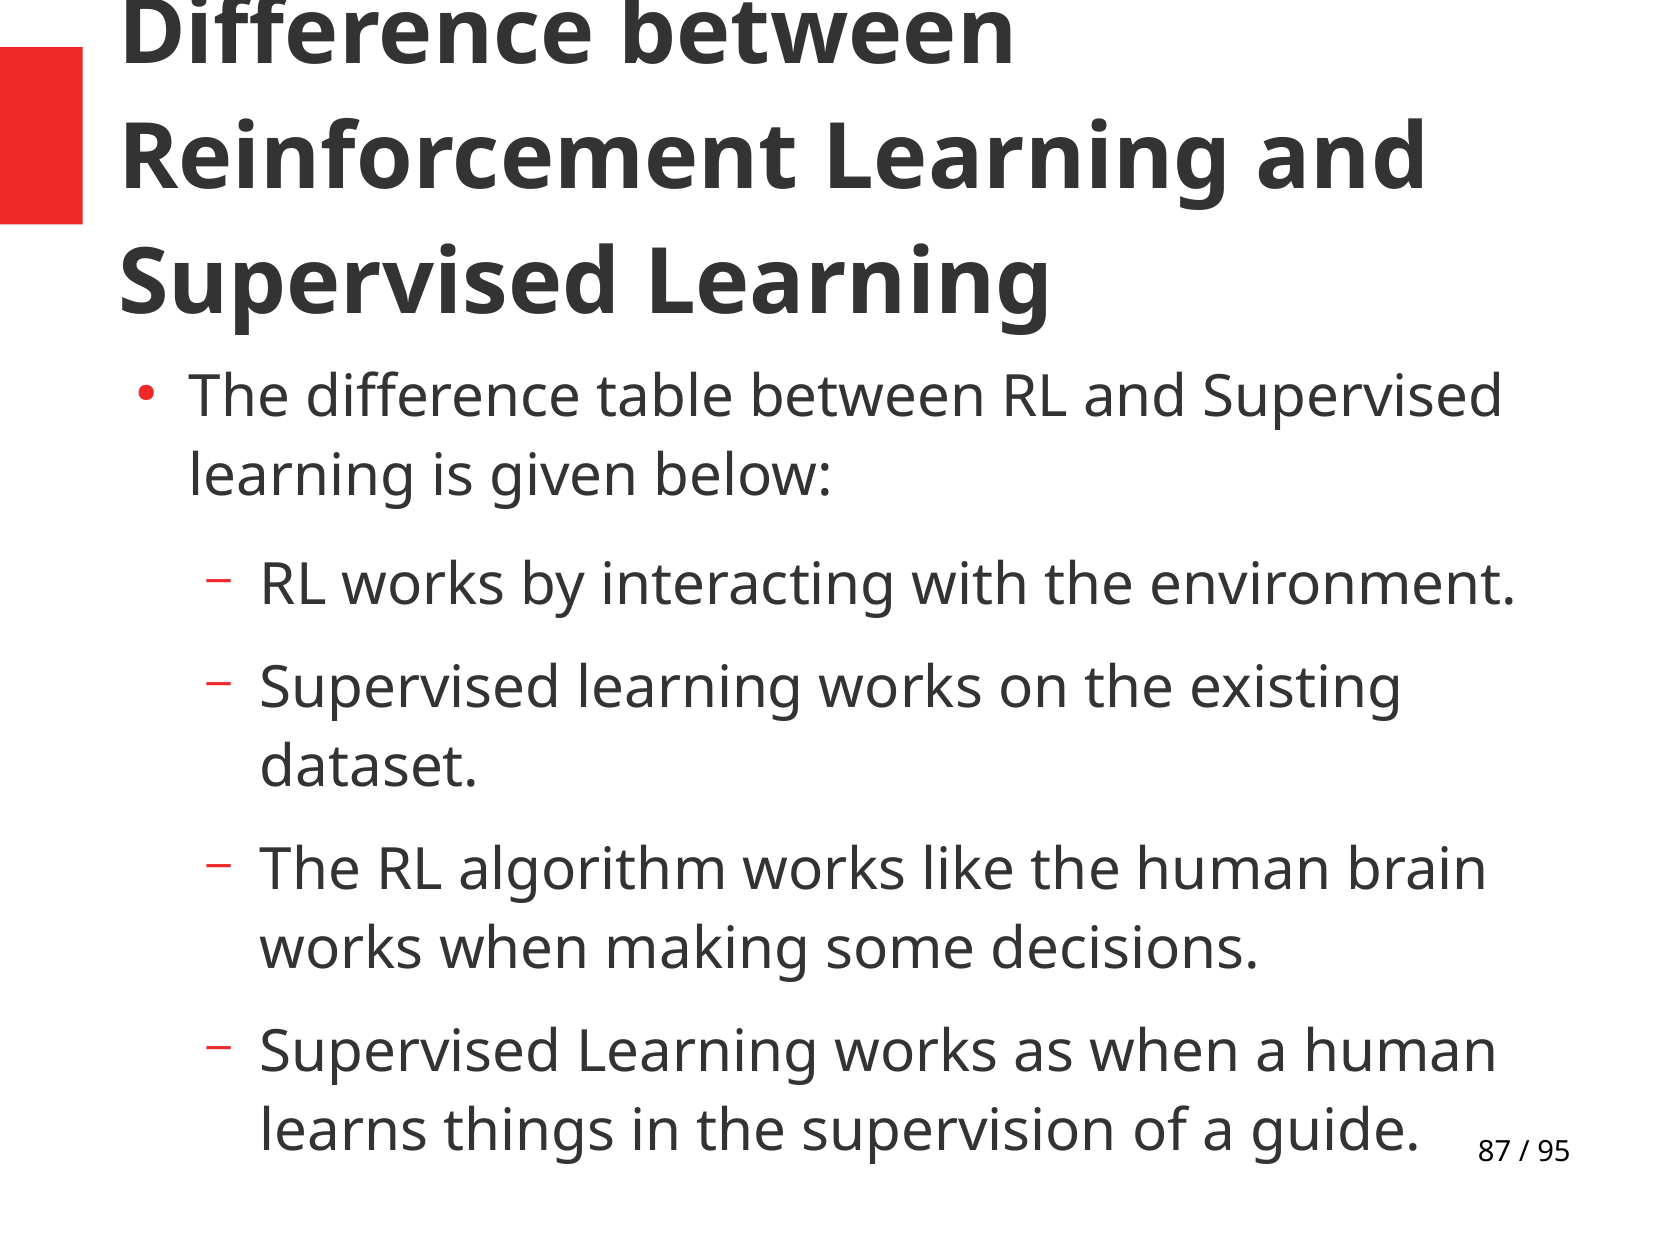

# Difference between Reinforcement Learning and Supervised Learning
The difference table between RL and Supervised learning is given below:
RL works by interacting with the environment.
Supervised learning works on the existing dataset.
The RL algorithm works like the human brain works when making some decisions.
Supervised Learning works as when a human learns things in the supervision of a guide.
87